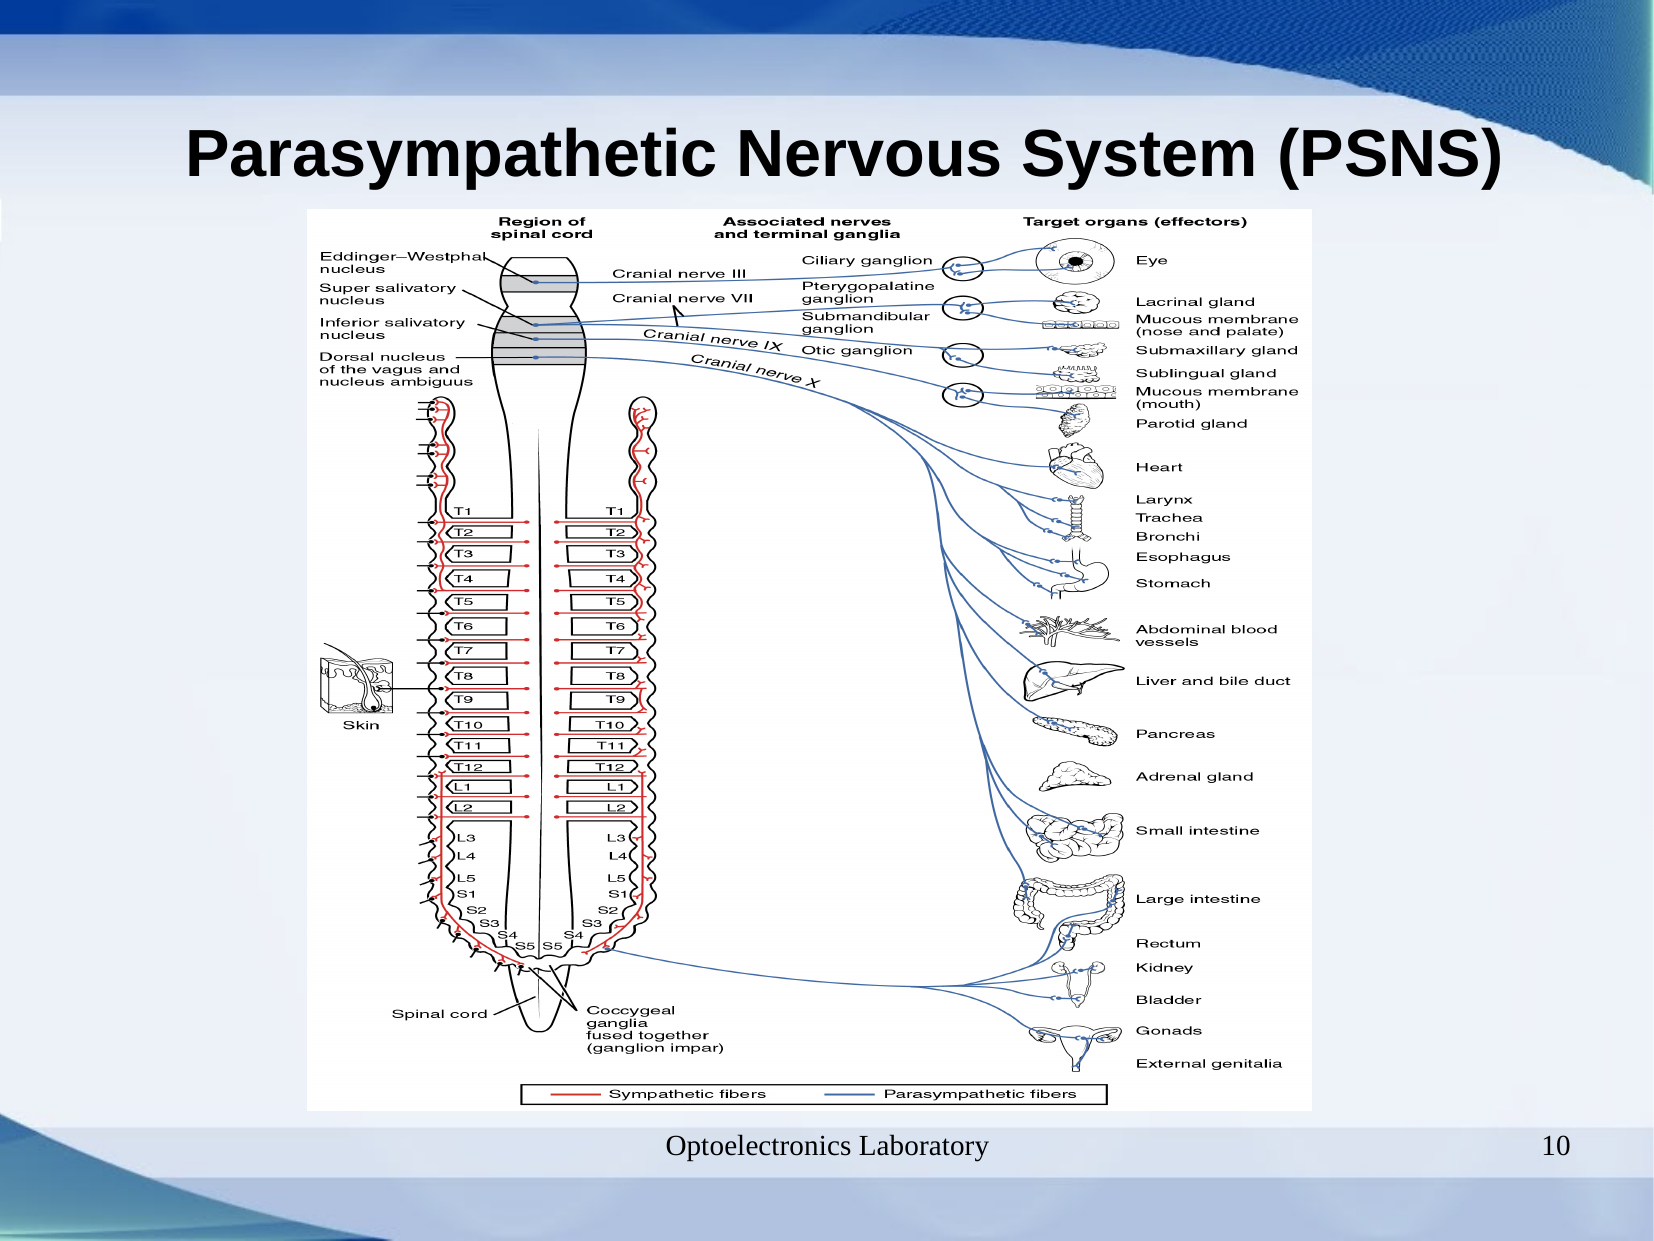

# Parasympathetic Nervous System (PSNS)
Optoelectronics Laboratory
10